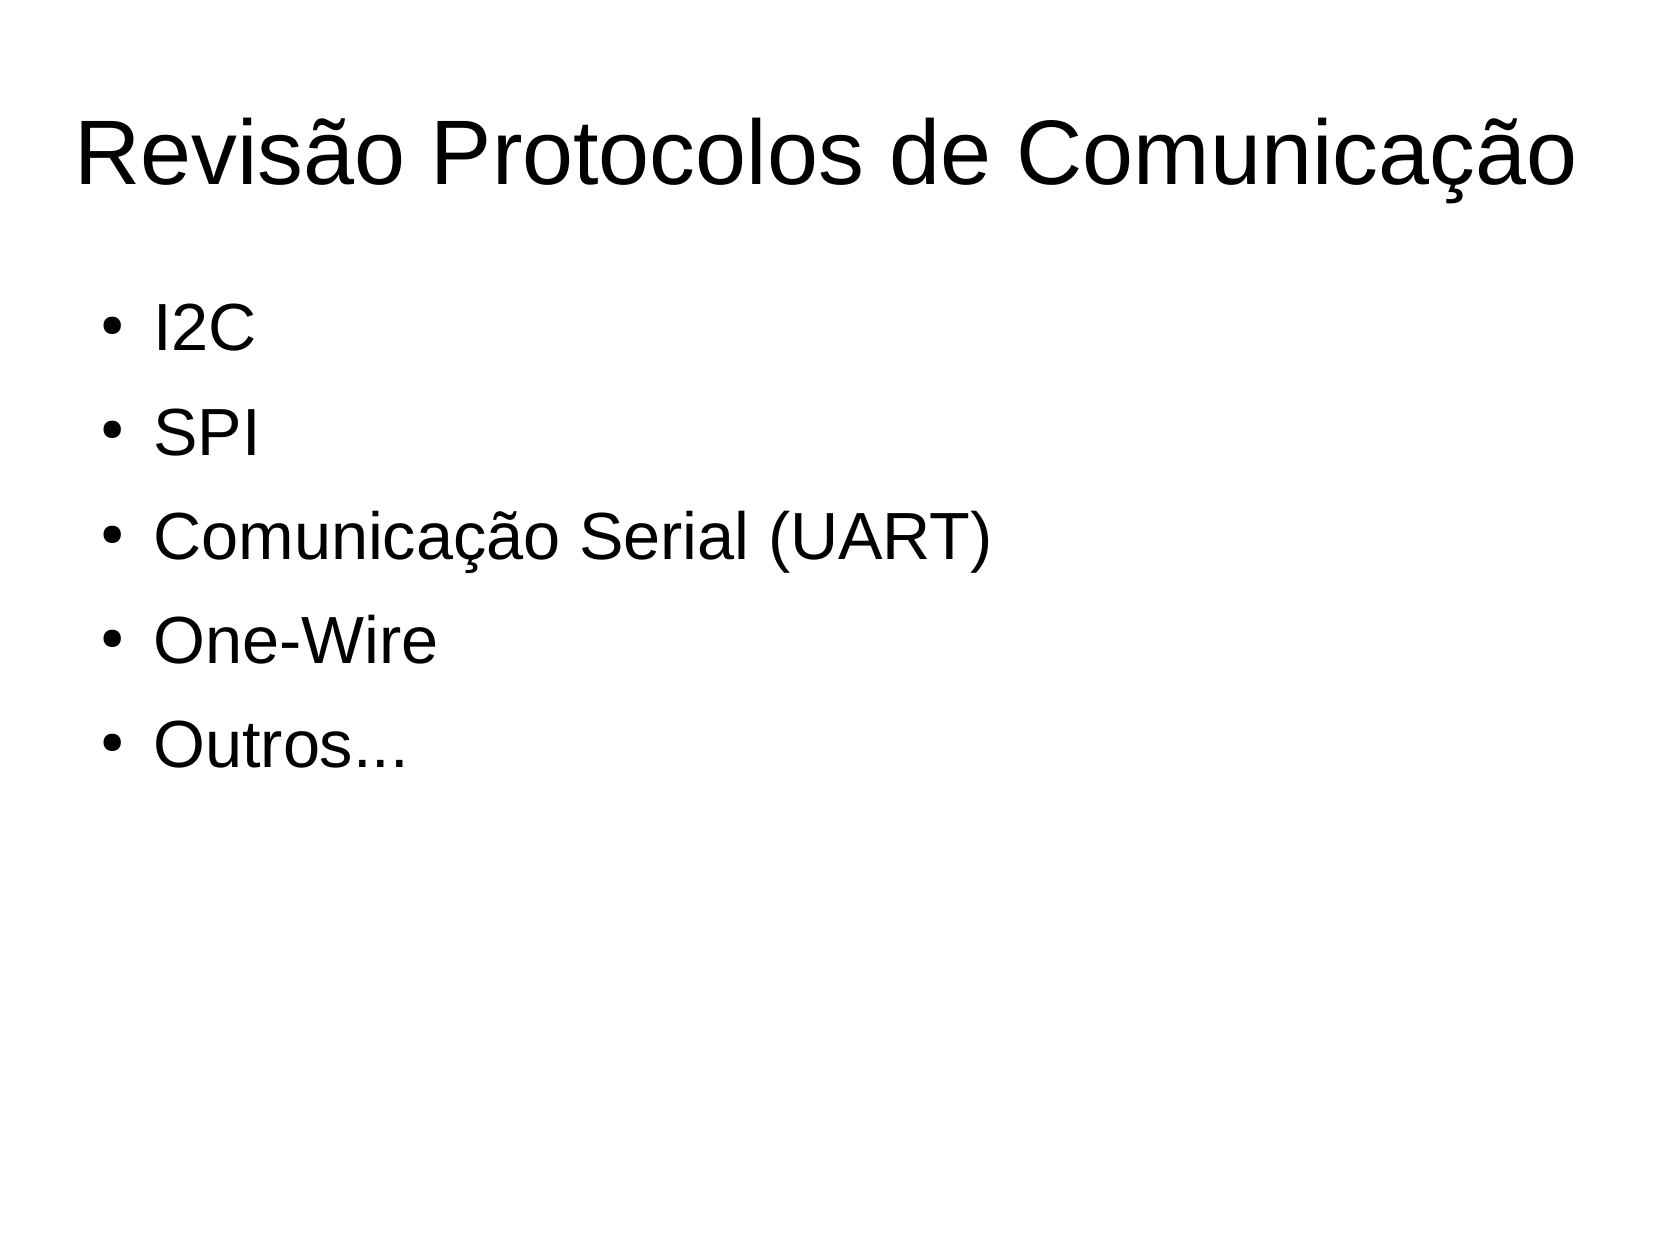

# Revisão Protocolos de Comunicação
I2C
SPI
Comunicação Serial (UART)
One-Wire
Outros...